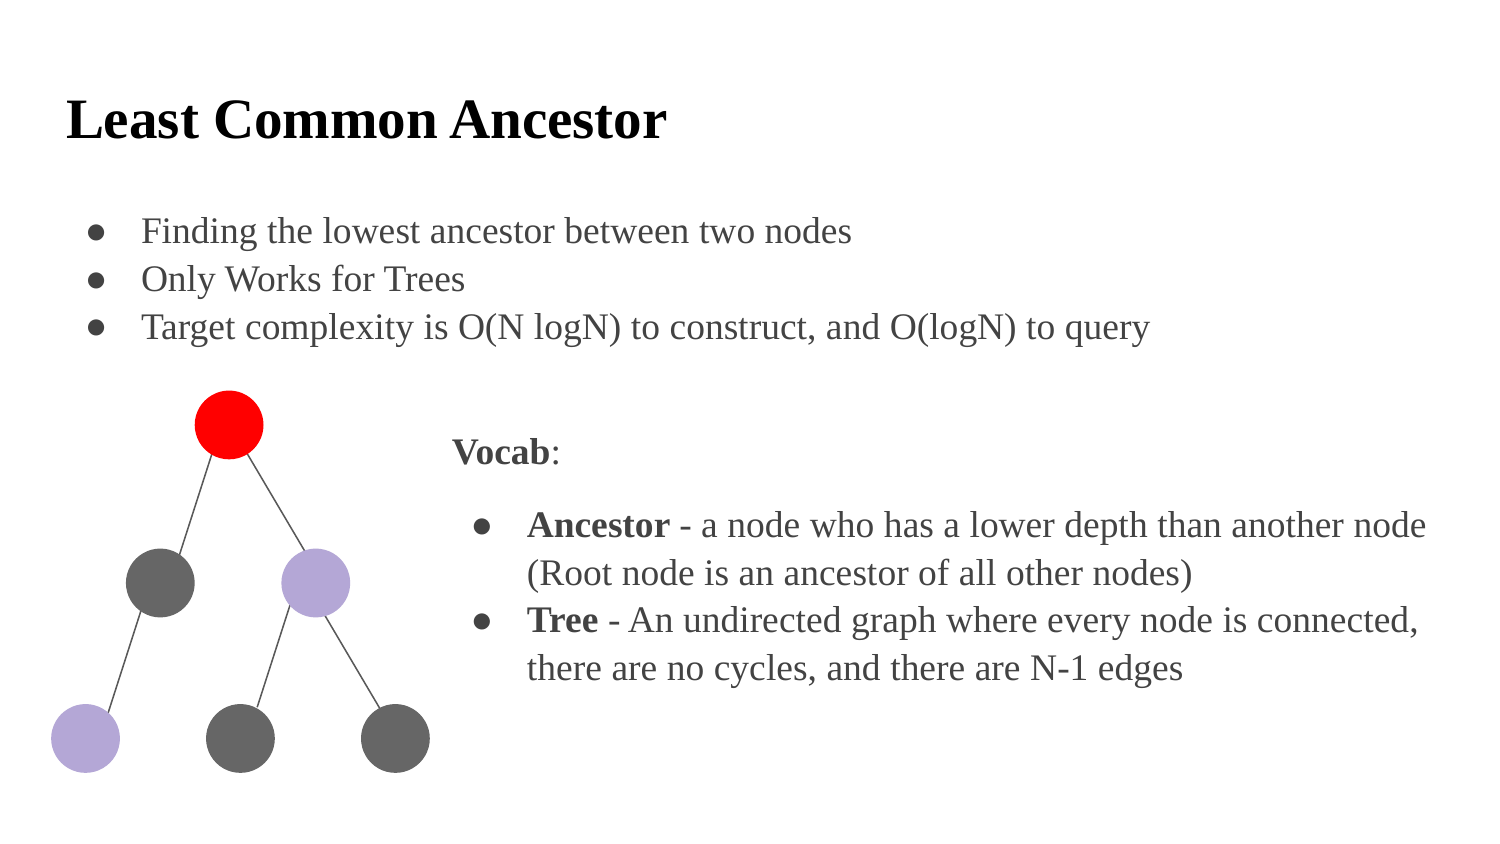

# Least Common Ancestor
Finding the lowest ancestor between two nodes
Only Works for Trees
Target complexity is O(N logN) to construct, and O(logN) to query
Vocab:
Ancestor - a node who has a lower depth than another node (Root node is an ancestor of all other nodes)
Tree - An undirected graph where every node is connected, there are no cycles, and there are N-1 edges